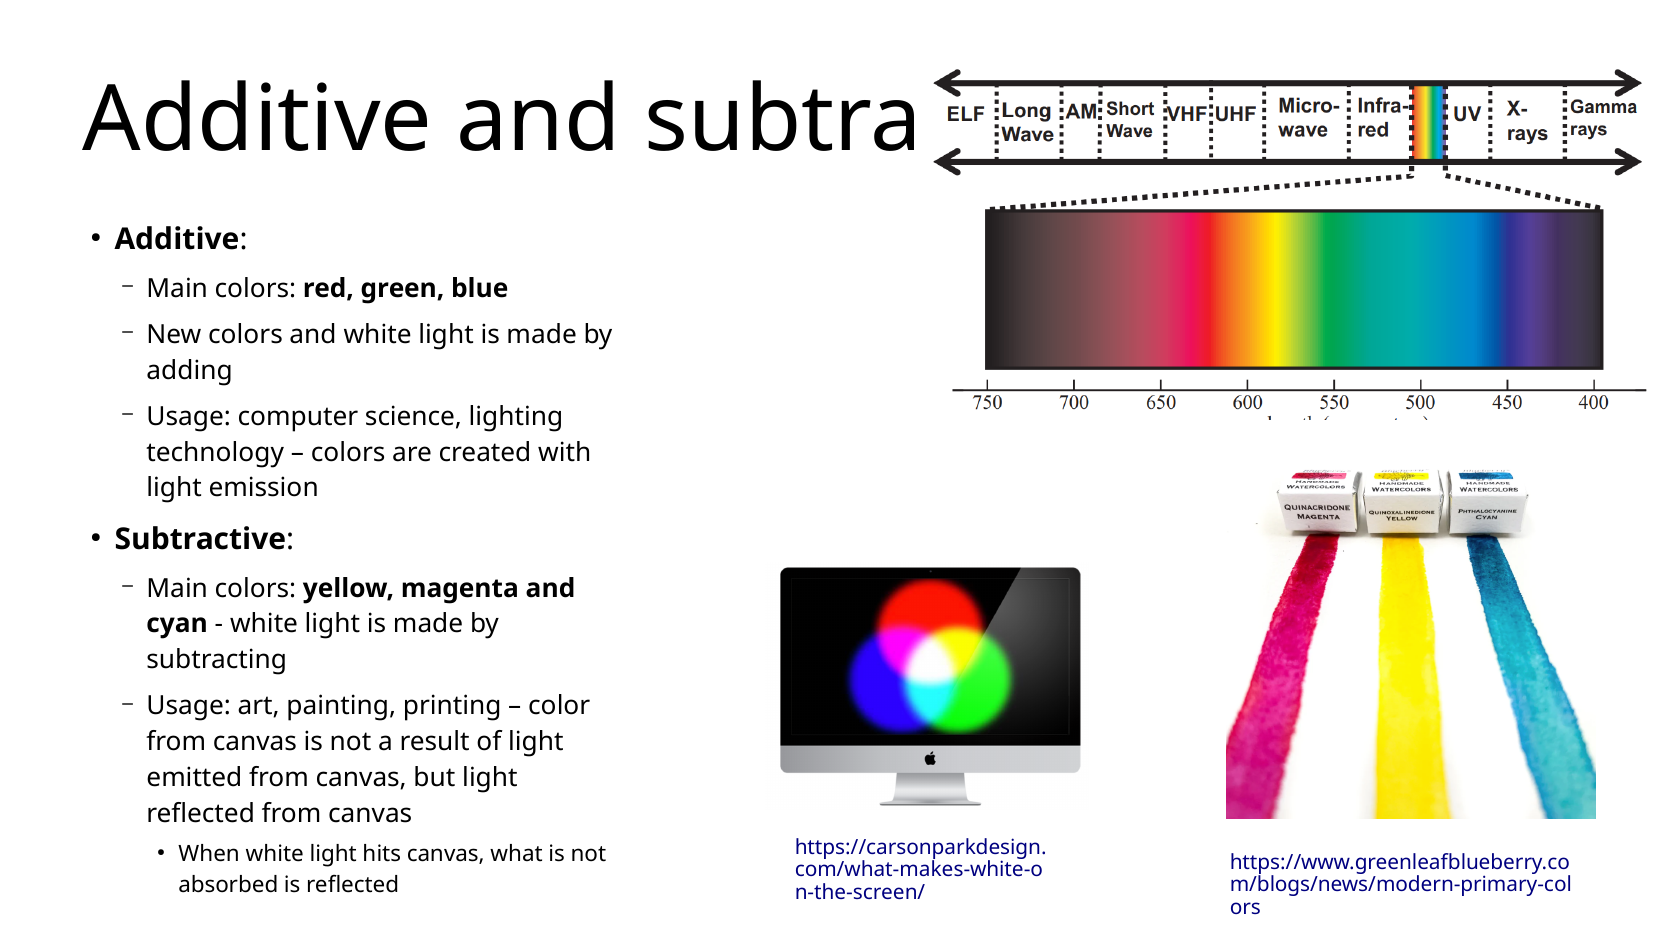

# Additive and subtractive
Additive:
Main colors: red, green, blue
New colors and white light is made by adding
Usage: computer science, lighting technology – colors are created with light emission
Subtractive:
Main colors: yellow, magenta and cyan - white light is made by subtracting
Usage: art, painting, printing – color from canvas is not a result of light emitted from canvas, but light reflected from canvas
When white light hits canvas, what is not absorbed is reflected
https://carsonparkdesign.com/what-makes-white-on-the-screen/
https://www.greenleafblueberry.com/blogs/news/modern-primary-colors